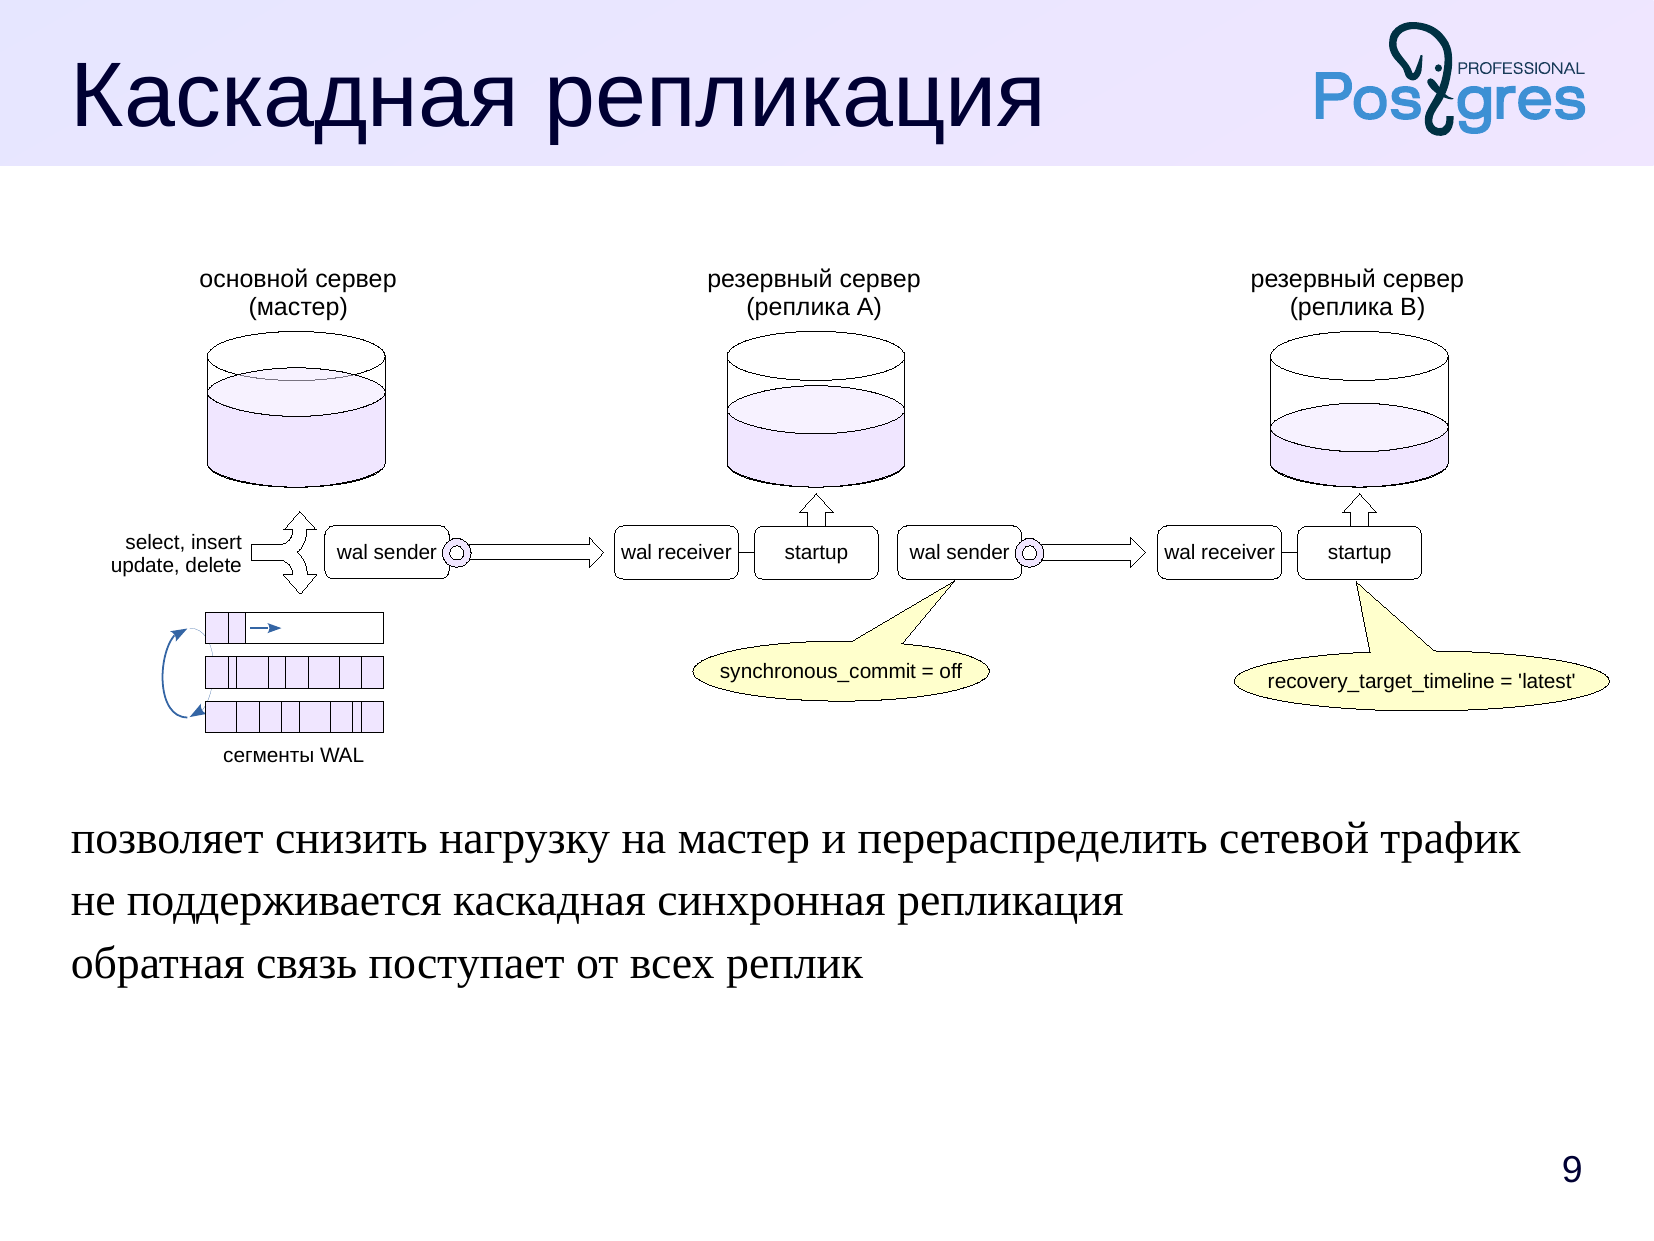

# Каскадная репликация
основной сервер
(мастер)
резервный сервер
(реплика B)
резервный сервер
(реплика A)
позволяет снизить нагрузку на мастер и перераспределить сетевой трафик
не поддерживается каскадная синхронная репликация
обратная связь поступает от всех реплик
select, insert
update, delete
wal sender
wal receiver
wal sender
wal receiver
startup
startup
synchronous_commit = off
recovery_target_timeline = 'latest'
сегменты WAL